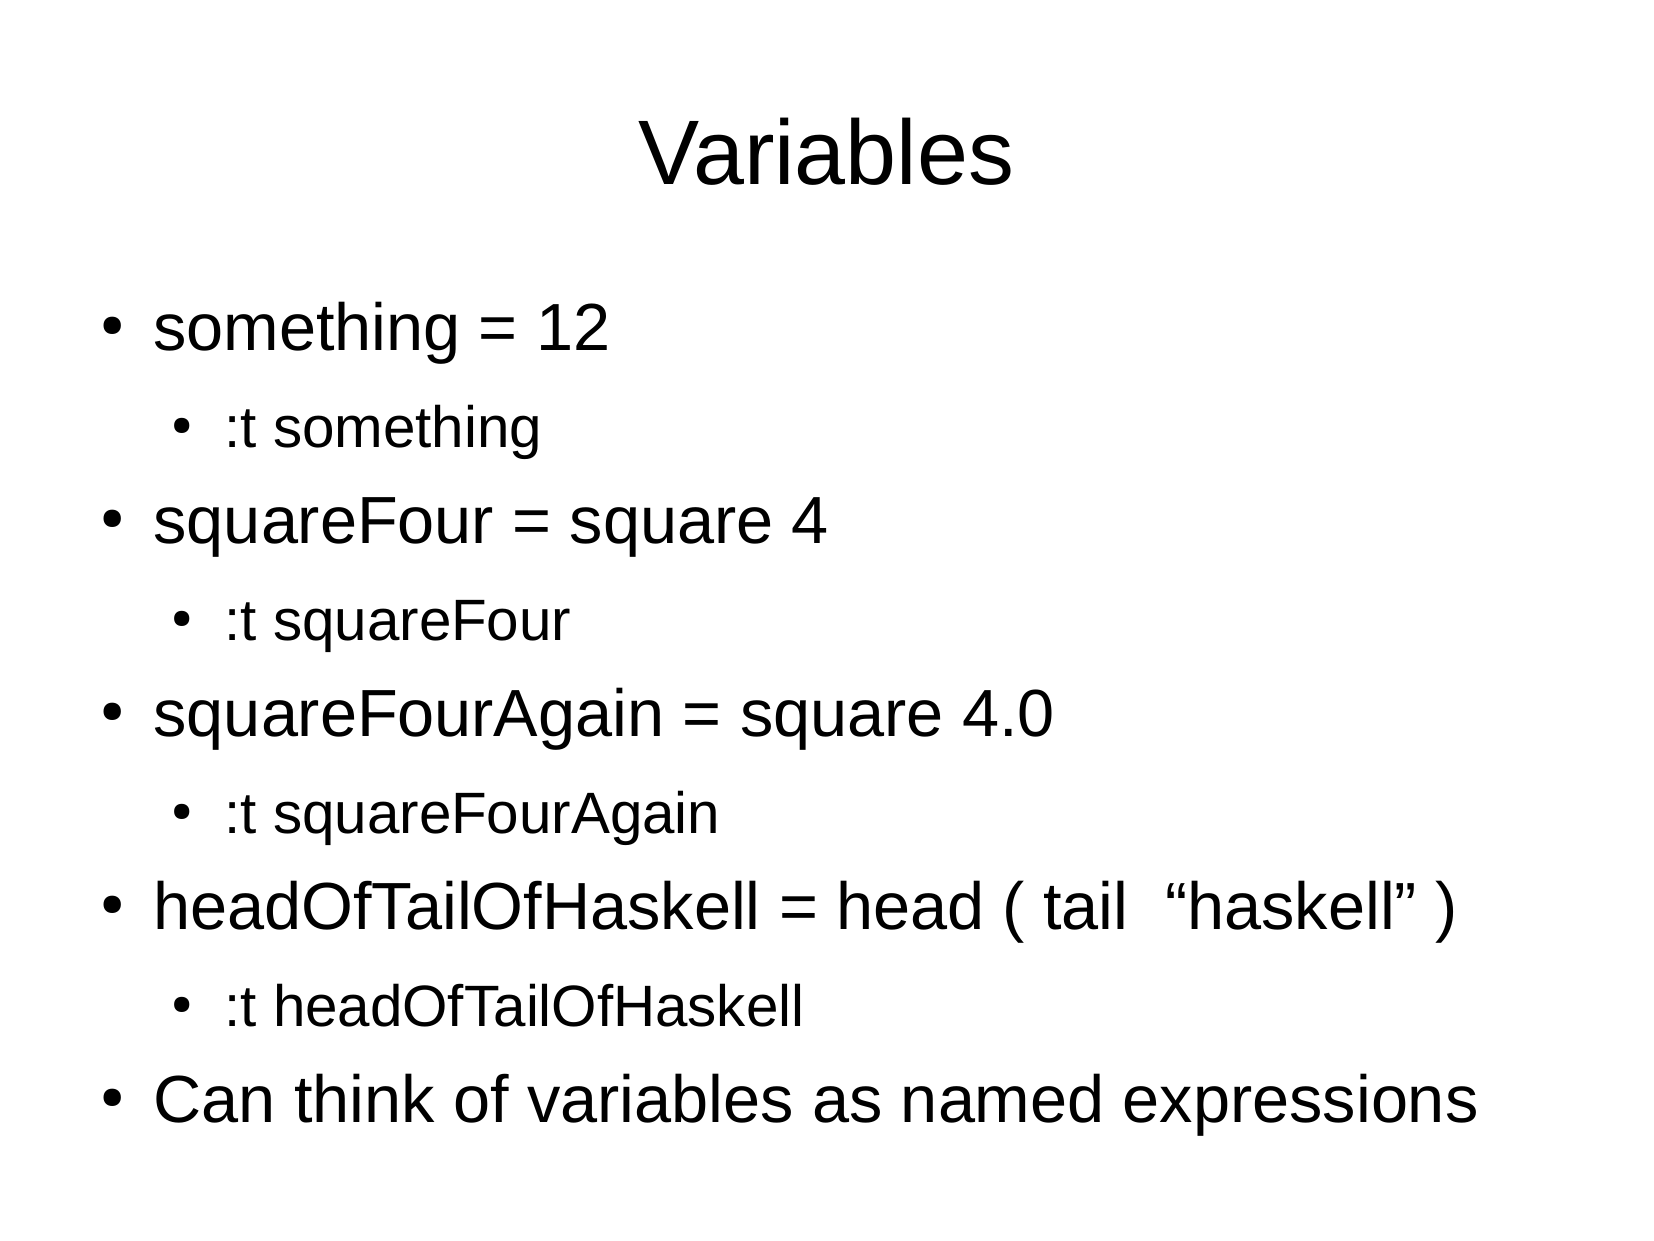

# Variables
something = 12
:t something
squareFour = square 4
:t squareFour
squareFourAgain = square 4.0
:t squareFourAgain
headOfTailOfHaskell = head ( tail “haskell” )
:t headOfTailOfHaskell
Can think of variables as named expressions